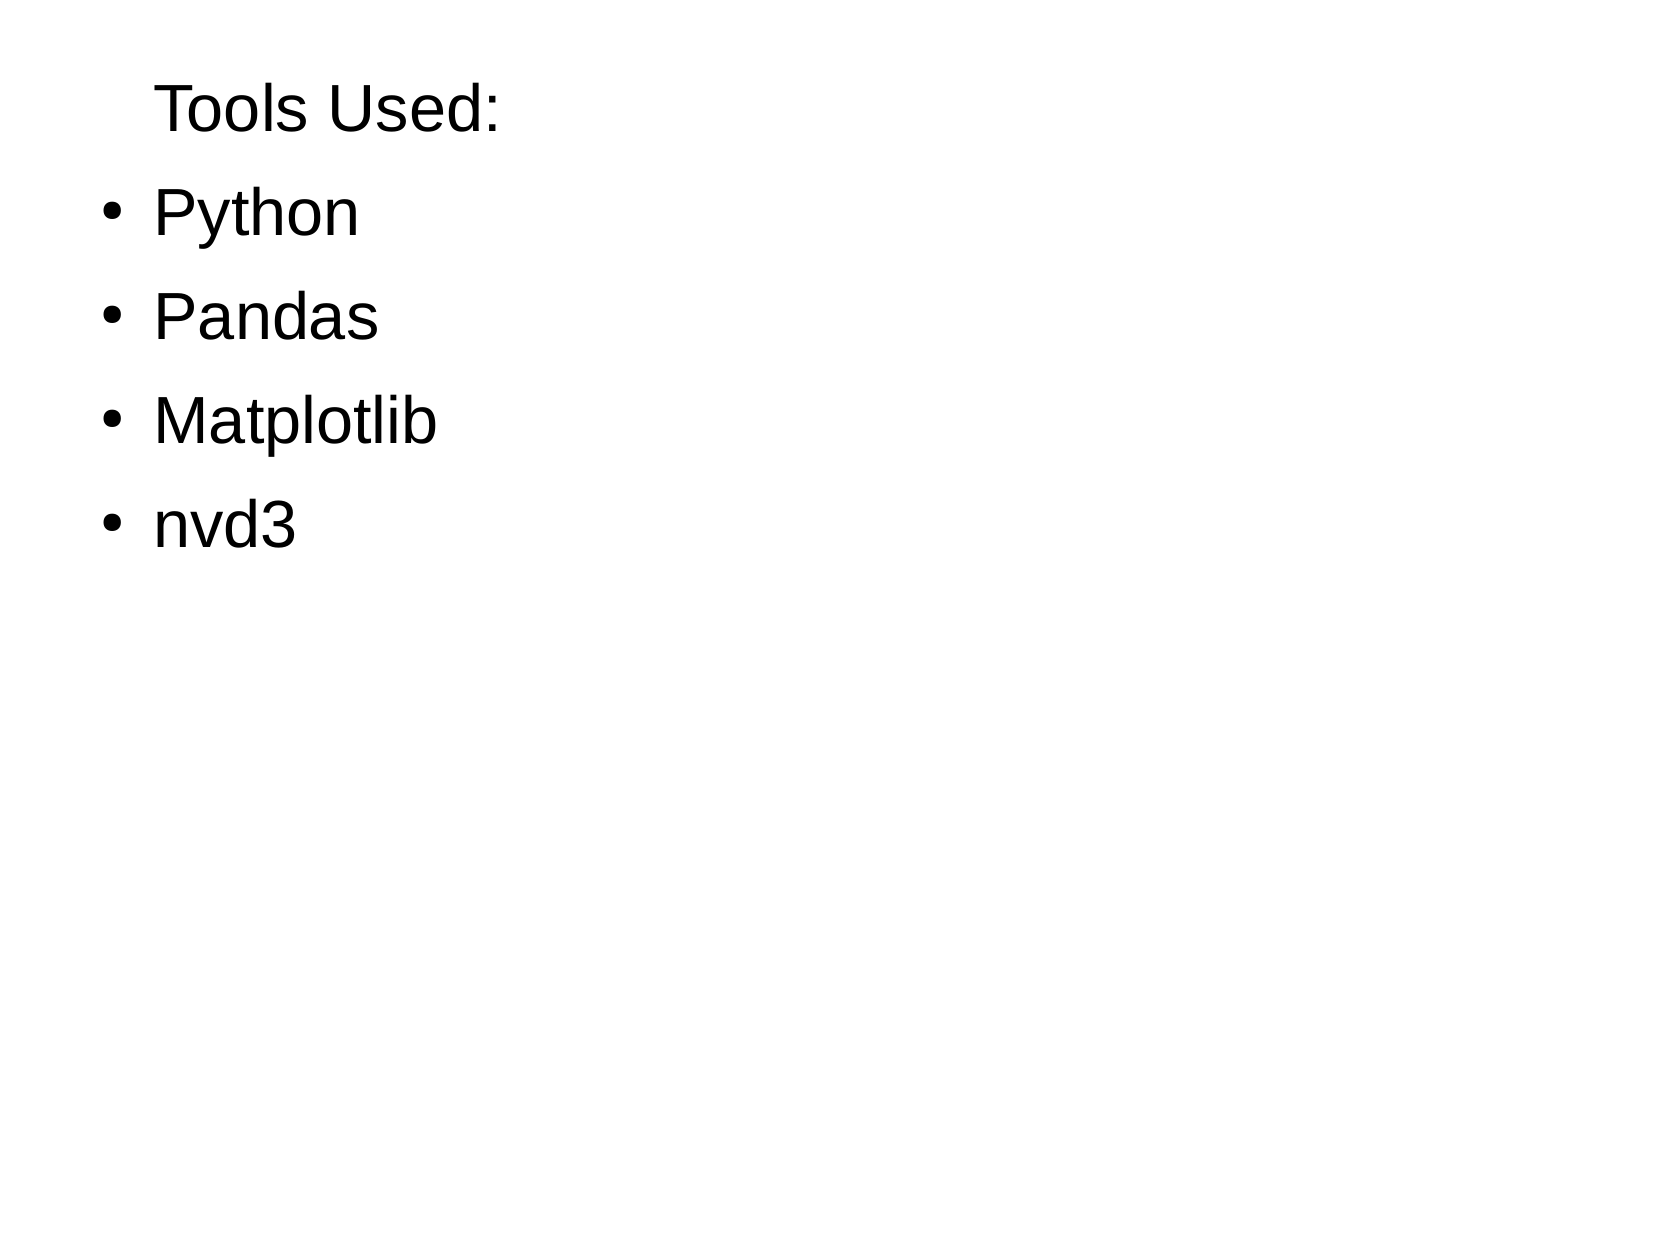

# Tools Used:
Python
Pandas
Matplotlib
nvd3